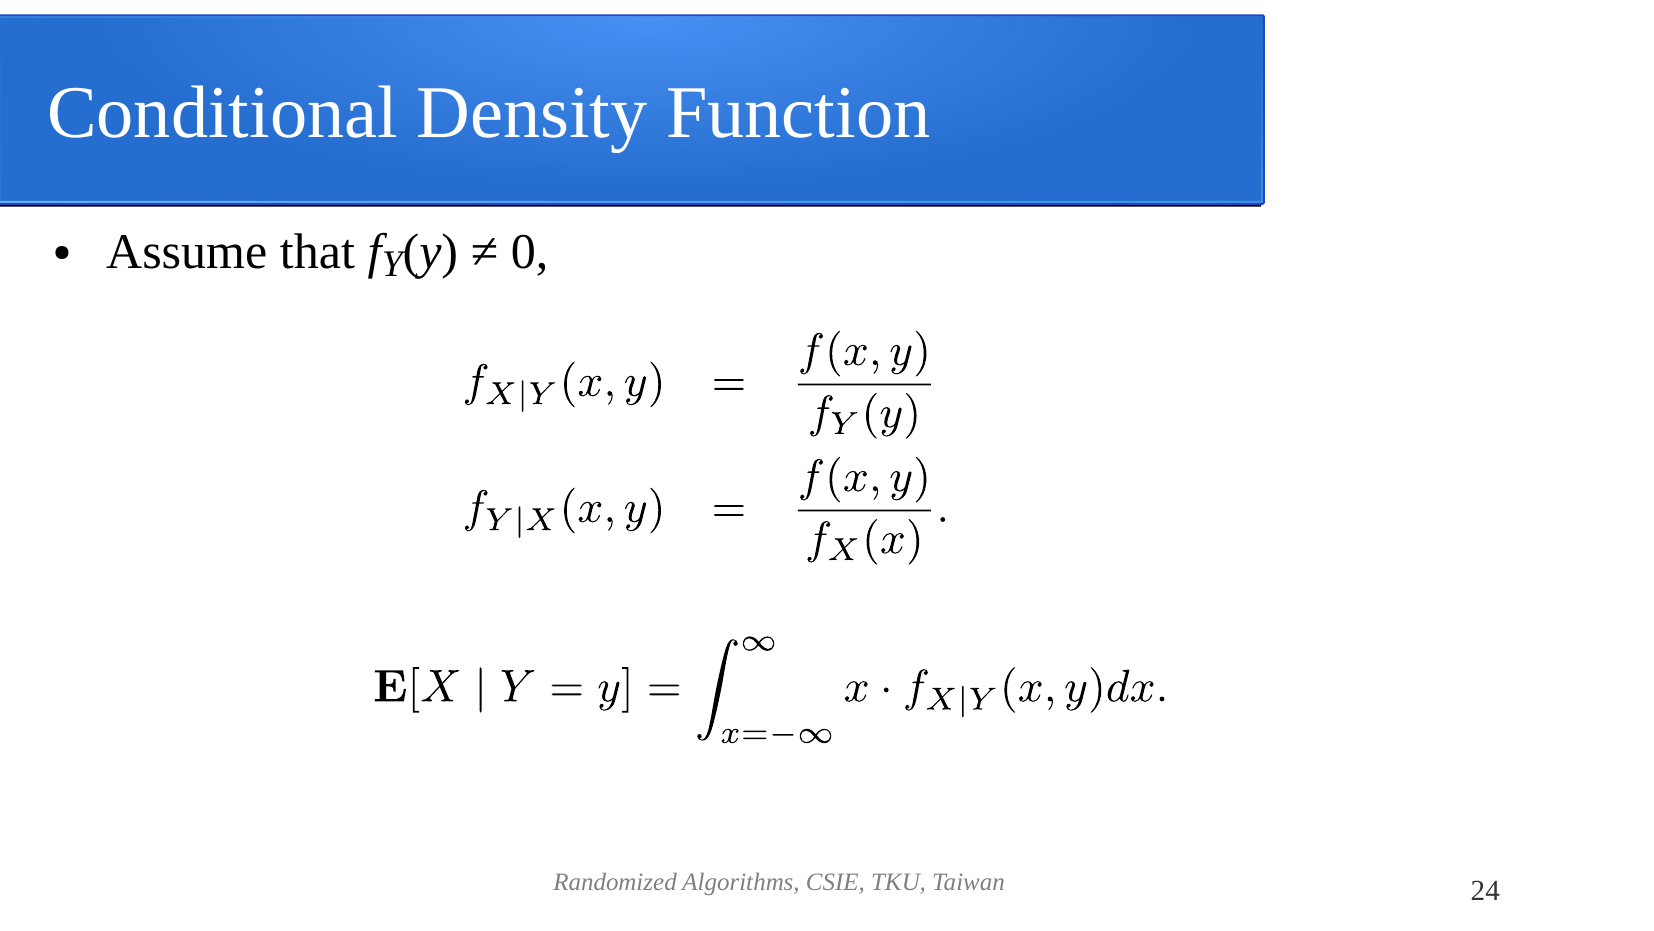

# Conditional Density Function
Assume that fY(y) ≠ 0,
Randomized Algorithms, CSIE, TKU, Taiwan
24